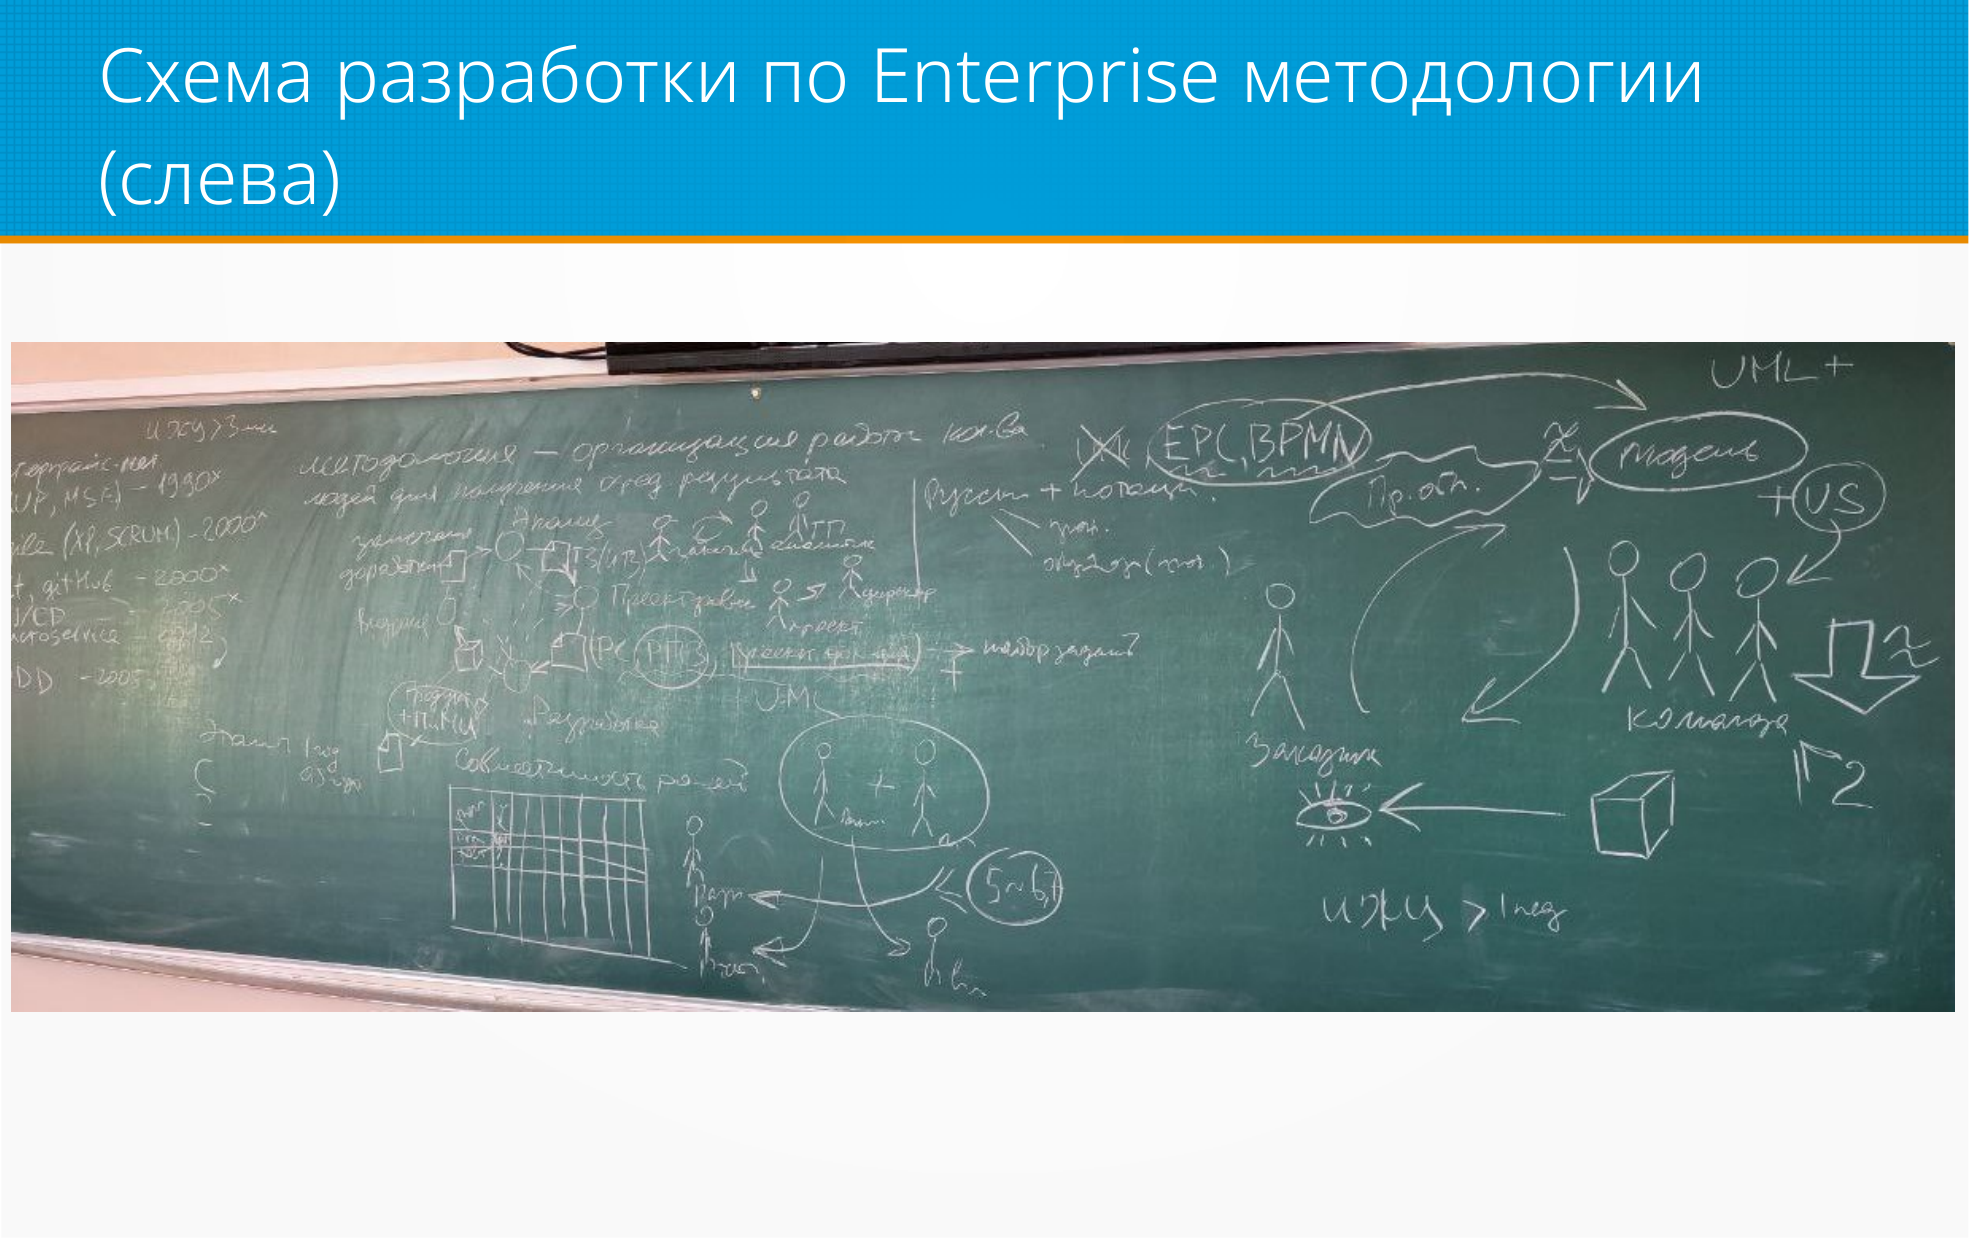

# Схема разработки по Enterprise методологии (слева)